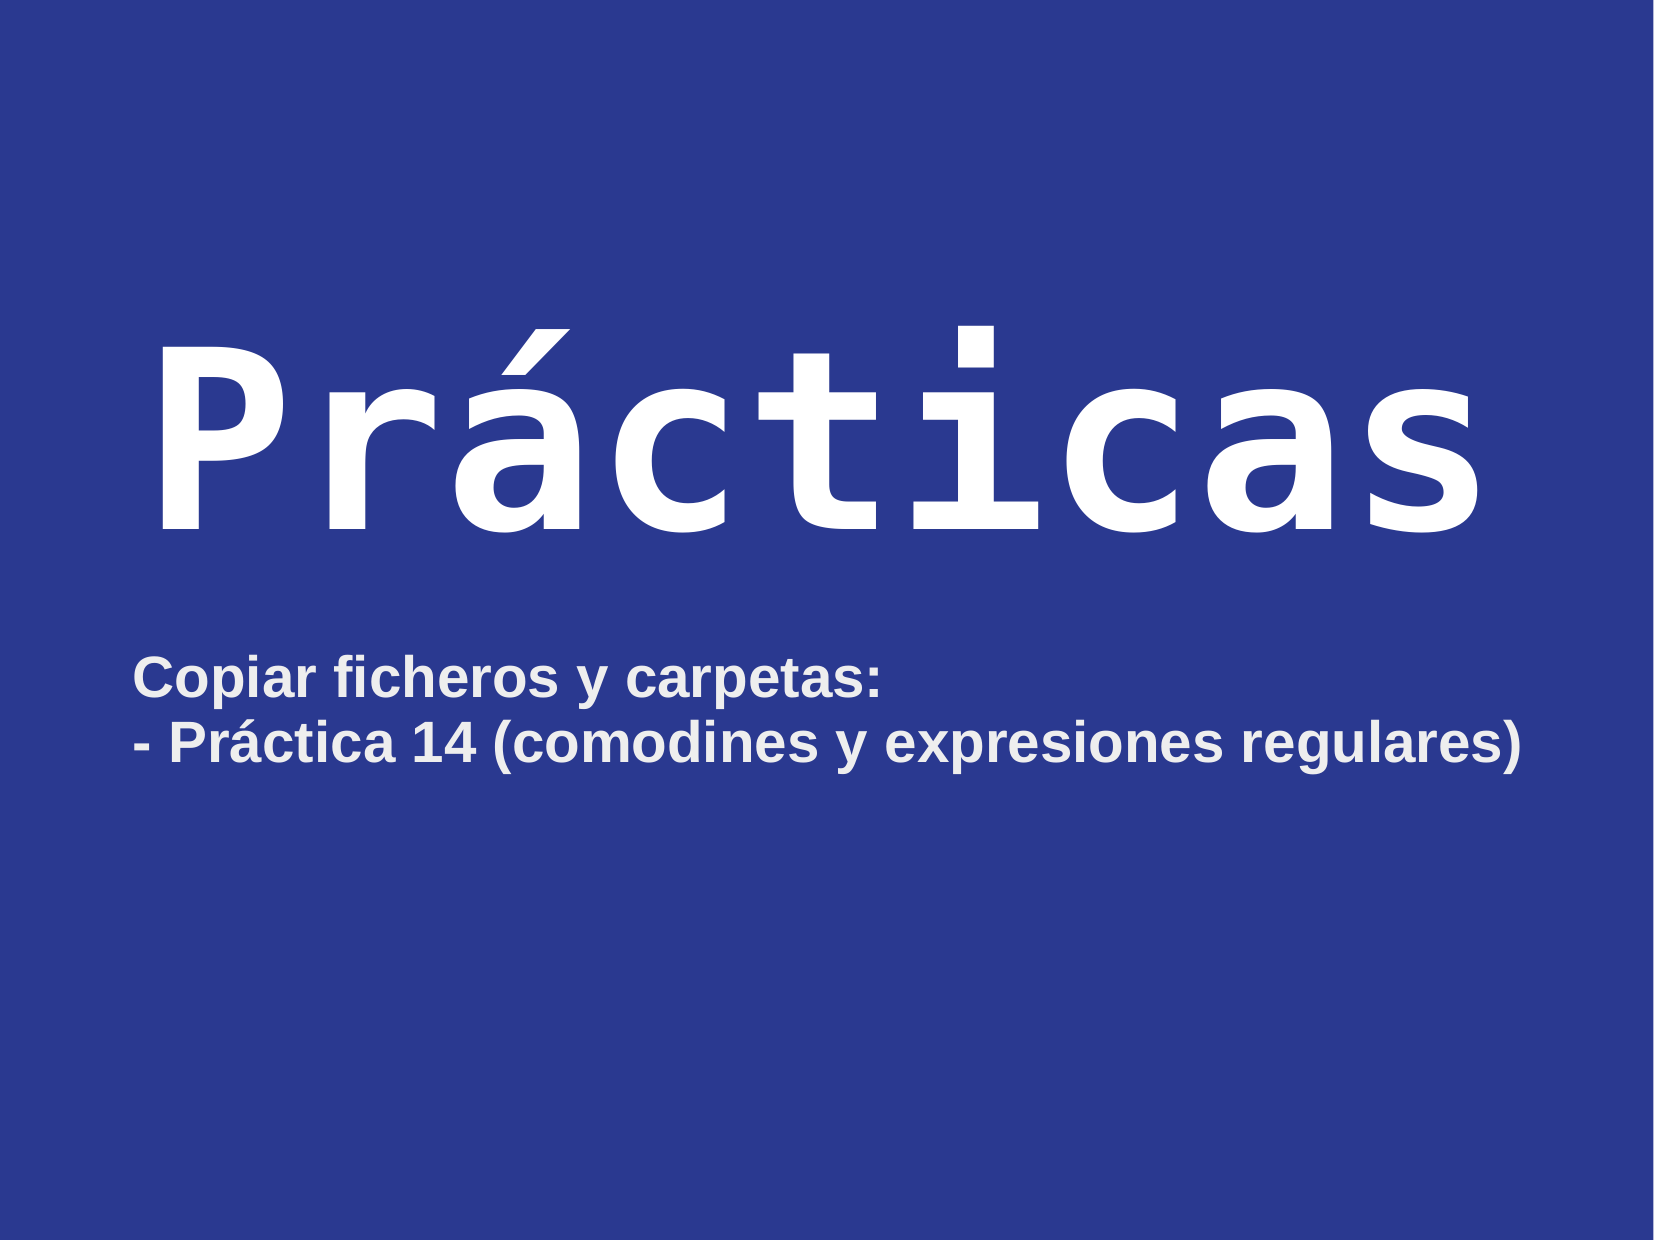

# Prácticas
Copiar ficheros y carpetas:
- Práctica 14 (comodines y expresiones regulares)